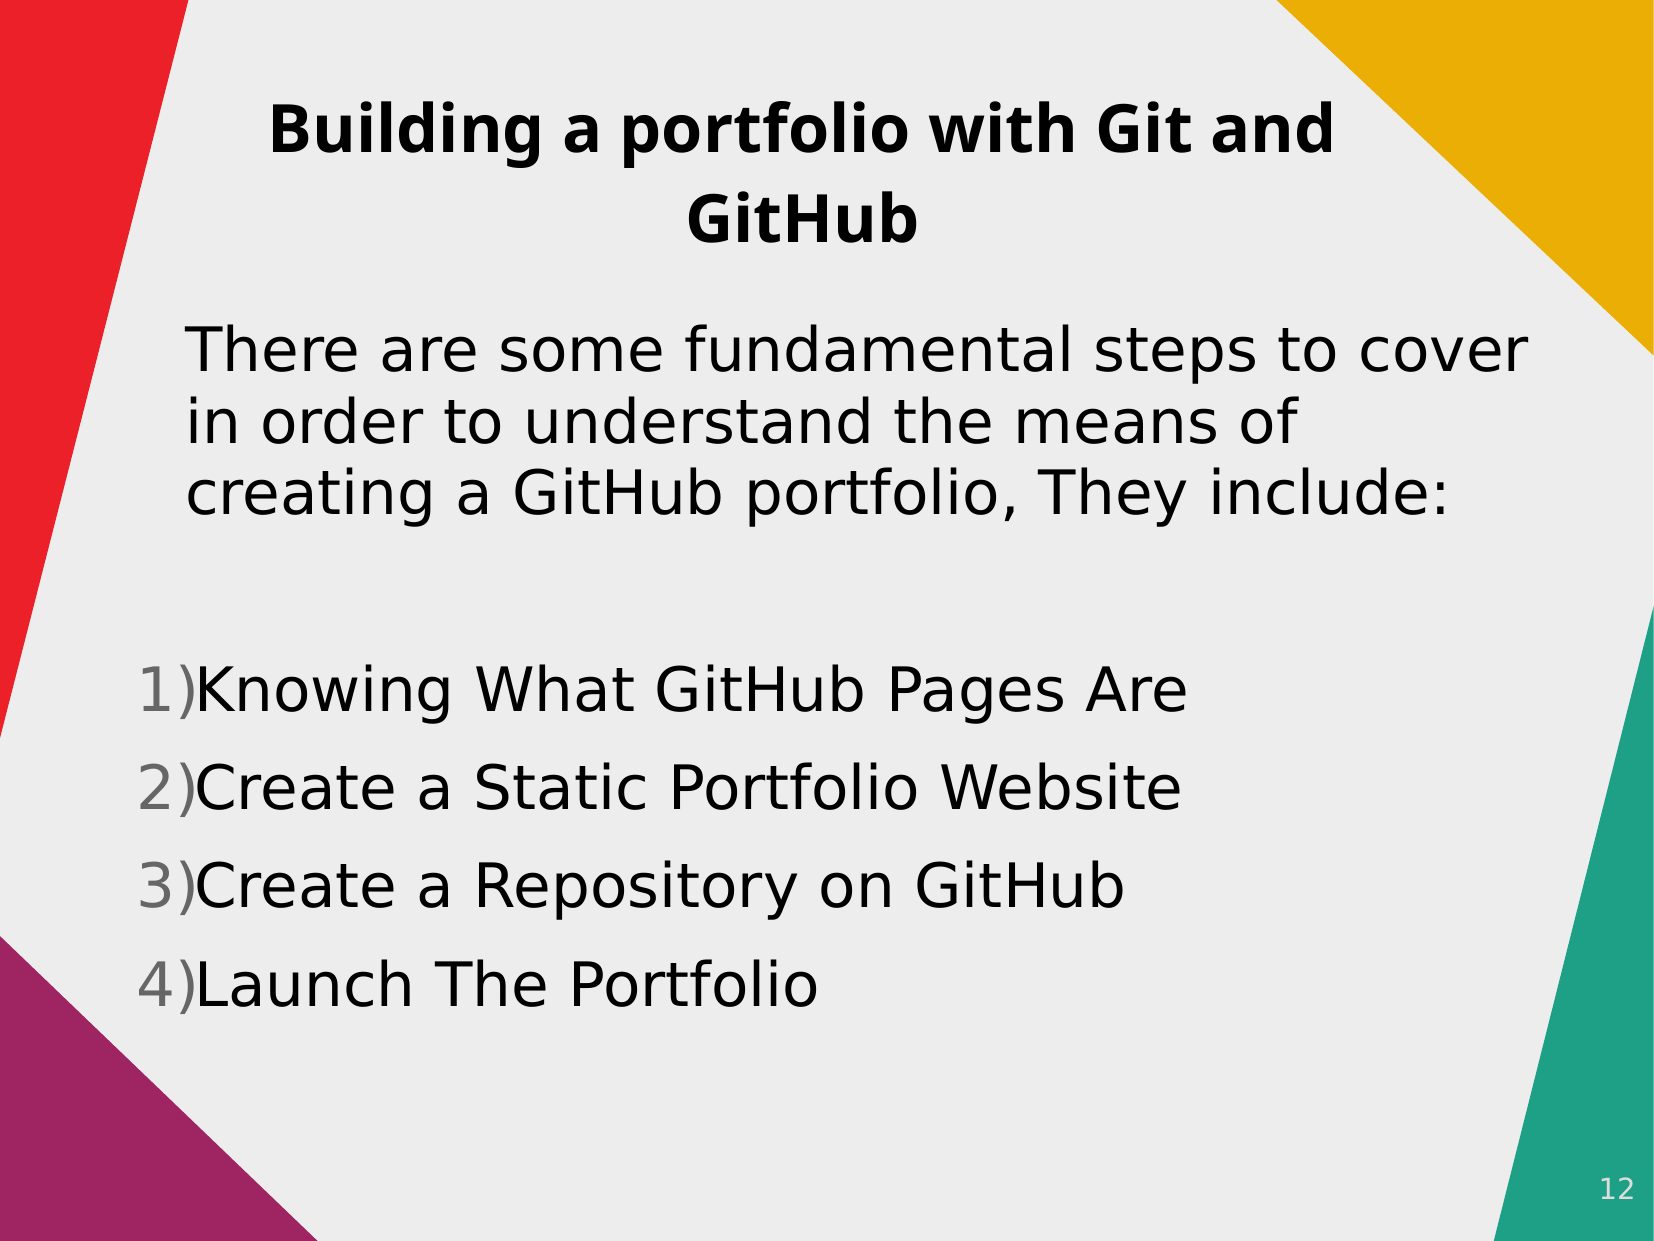

# Building a portfolio with Git and GitHub
There are some fundamental steps to cover in order to understand the means of creating a GitHub portfolio, They include:
Knowing What GitHub Pages Are
Create a Static Portfolio Website
Create a Repository on GitHub
Launch The Portfolio
12